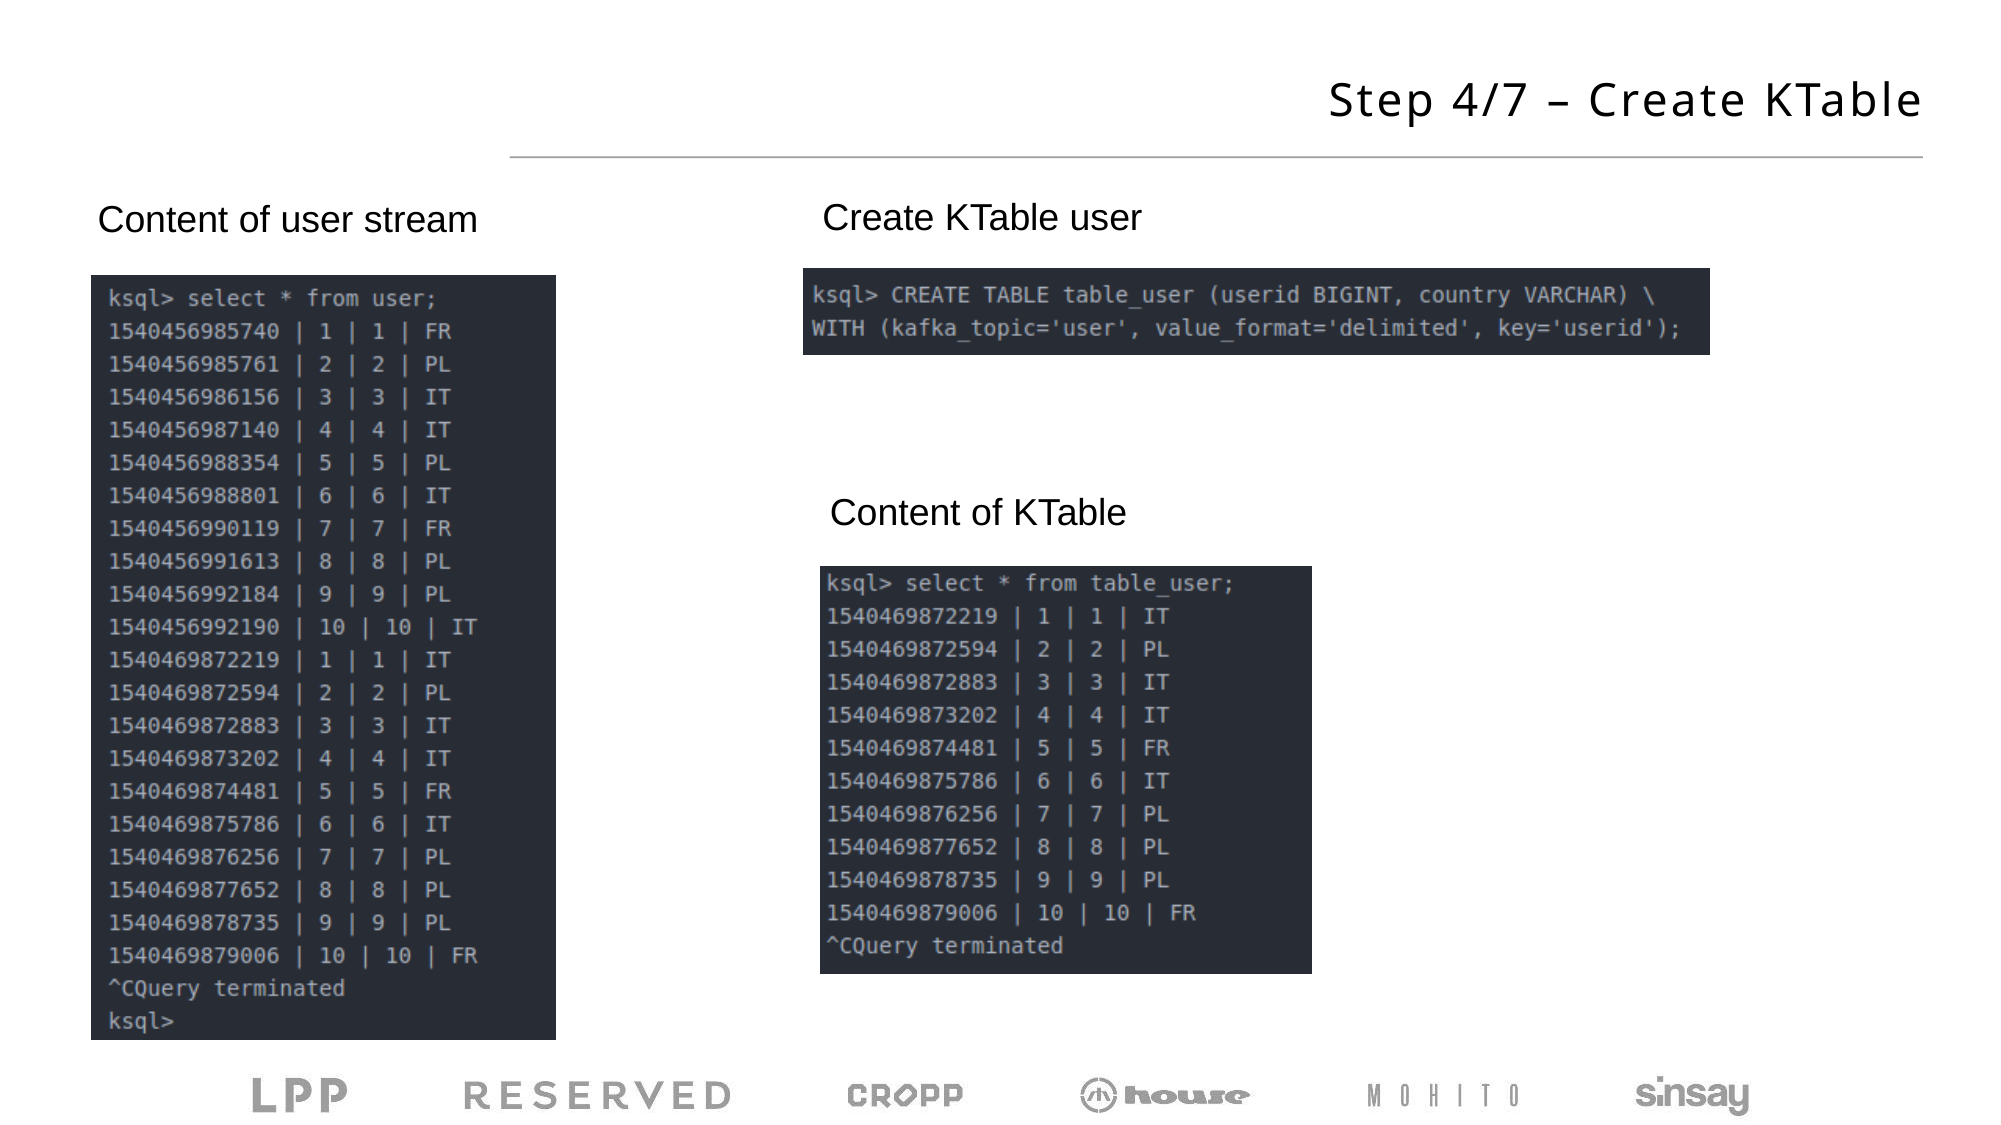

# Step 4/7 – Create KTable
Create KTable user
Content of user stream
Content of KTable